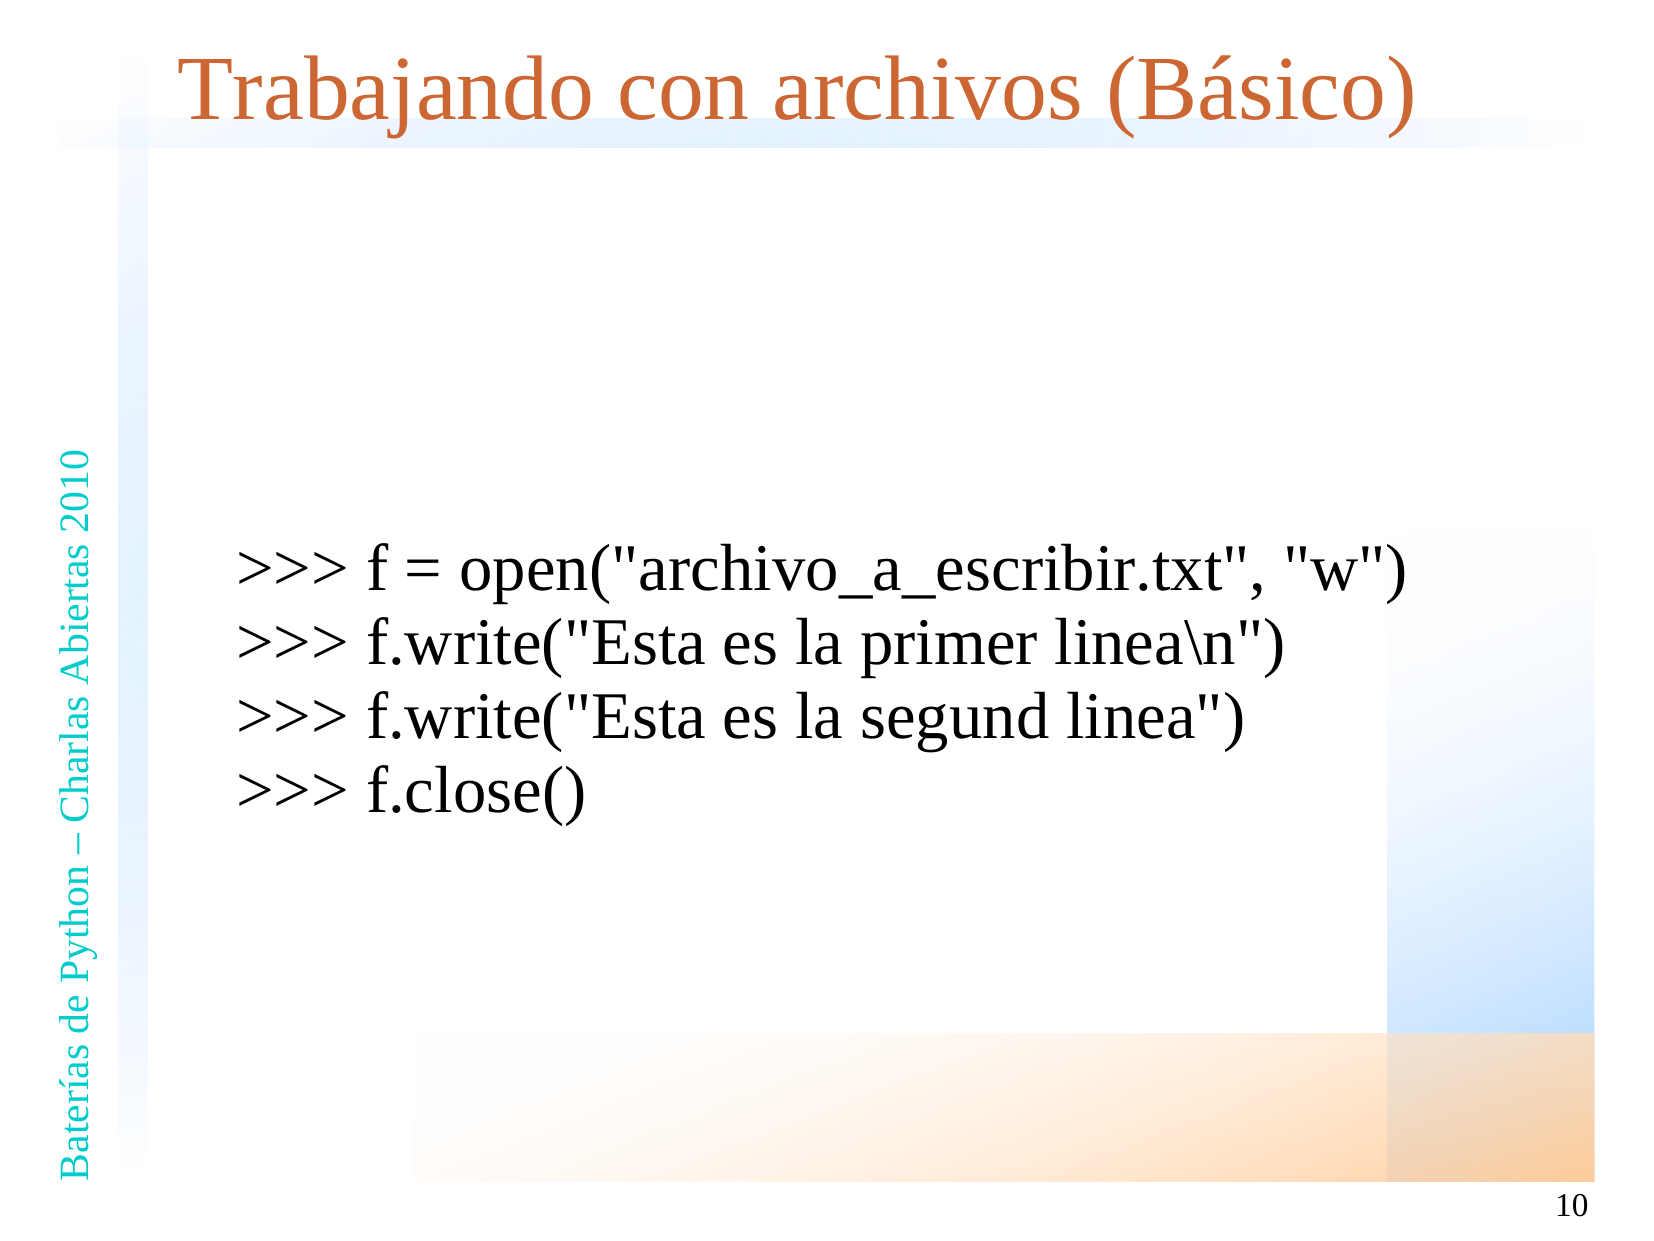

# Trabajando con archivos (Básico)
>>> f = open("archivo_a_escribir.txt", "w")
>>> f.write("Esta es la primer linea\n")
>>> f.write("Esta es la segund linea")
>>> f.close()